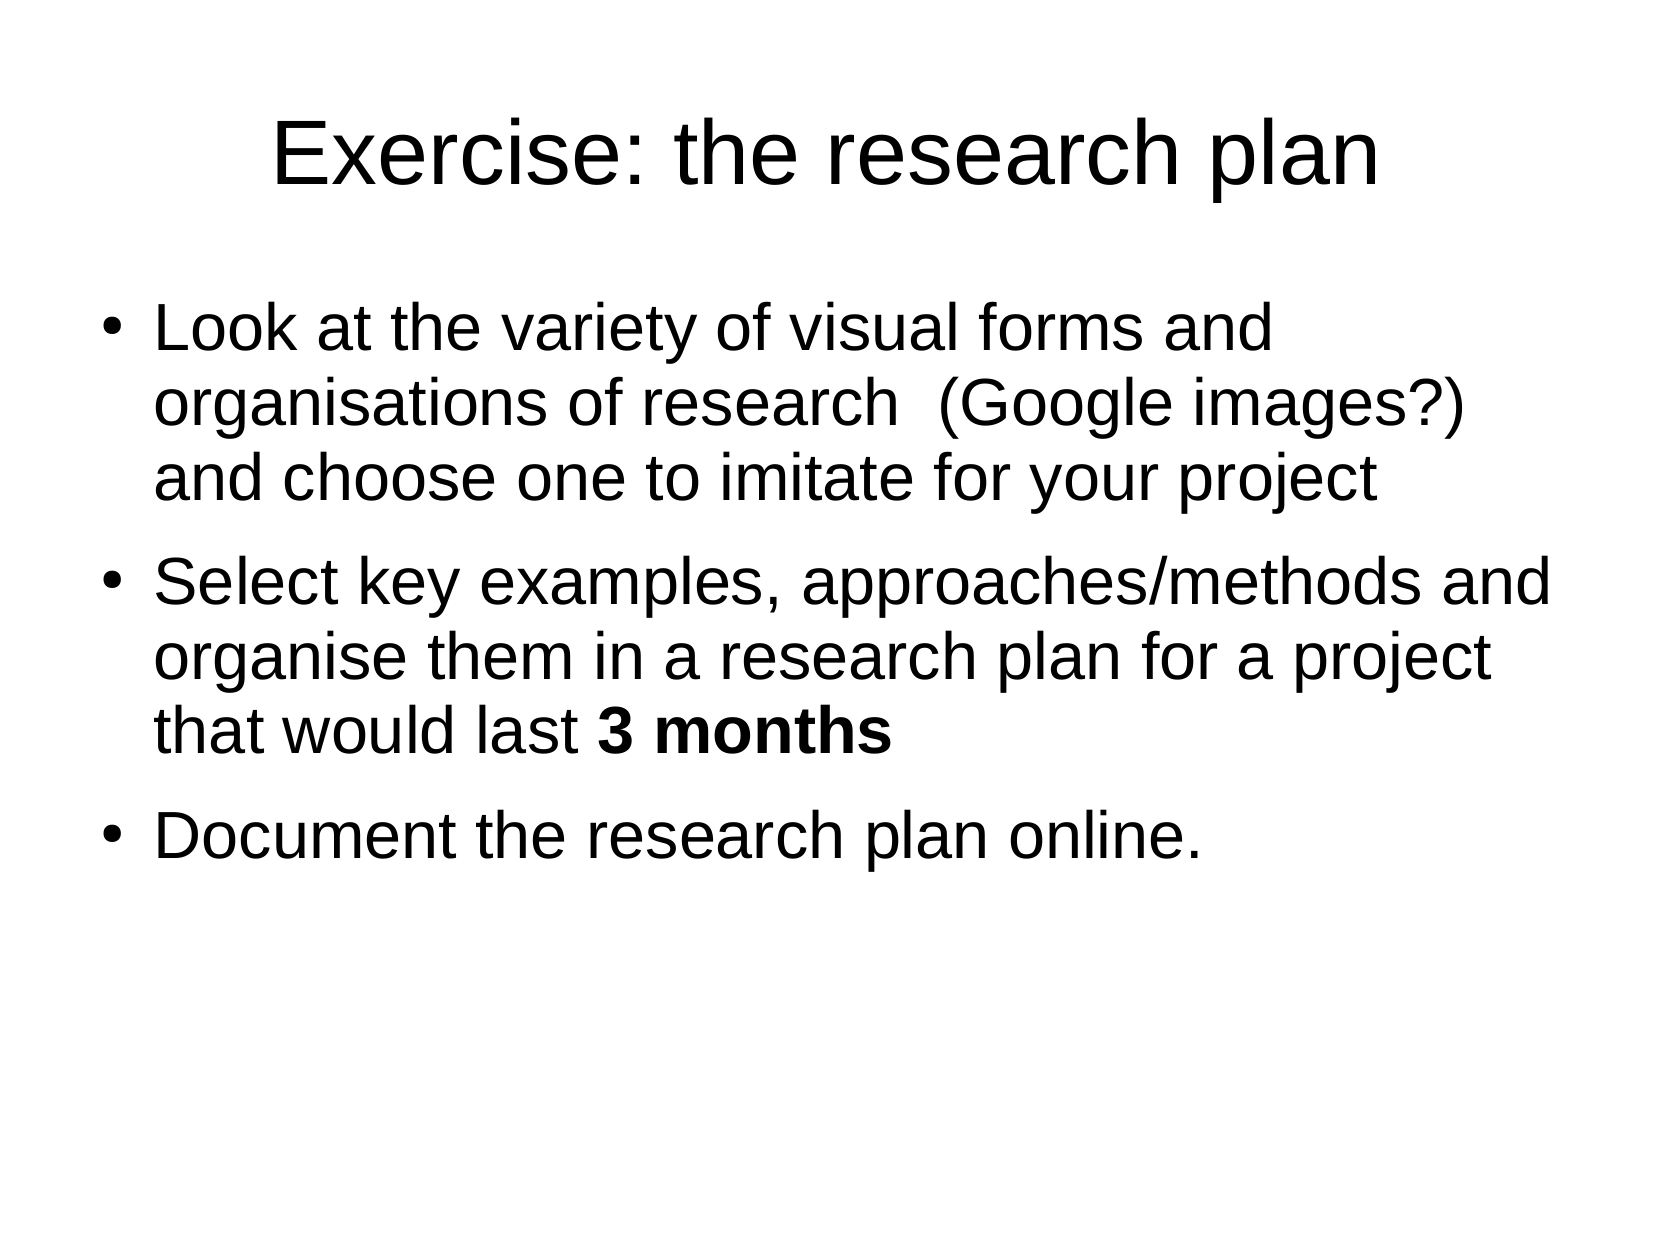

# Exercise: the research plan
Look at the variety of visual forms and organisations of research (Google images?) and choose one to imitate for your project
Select key examples, approaches/methods and organise them in a research plan for a project that would last 3 months
Document the research plan online.